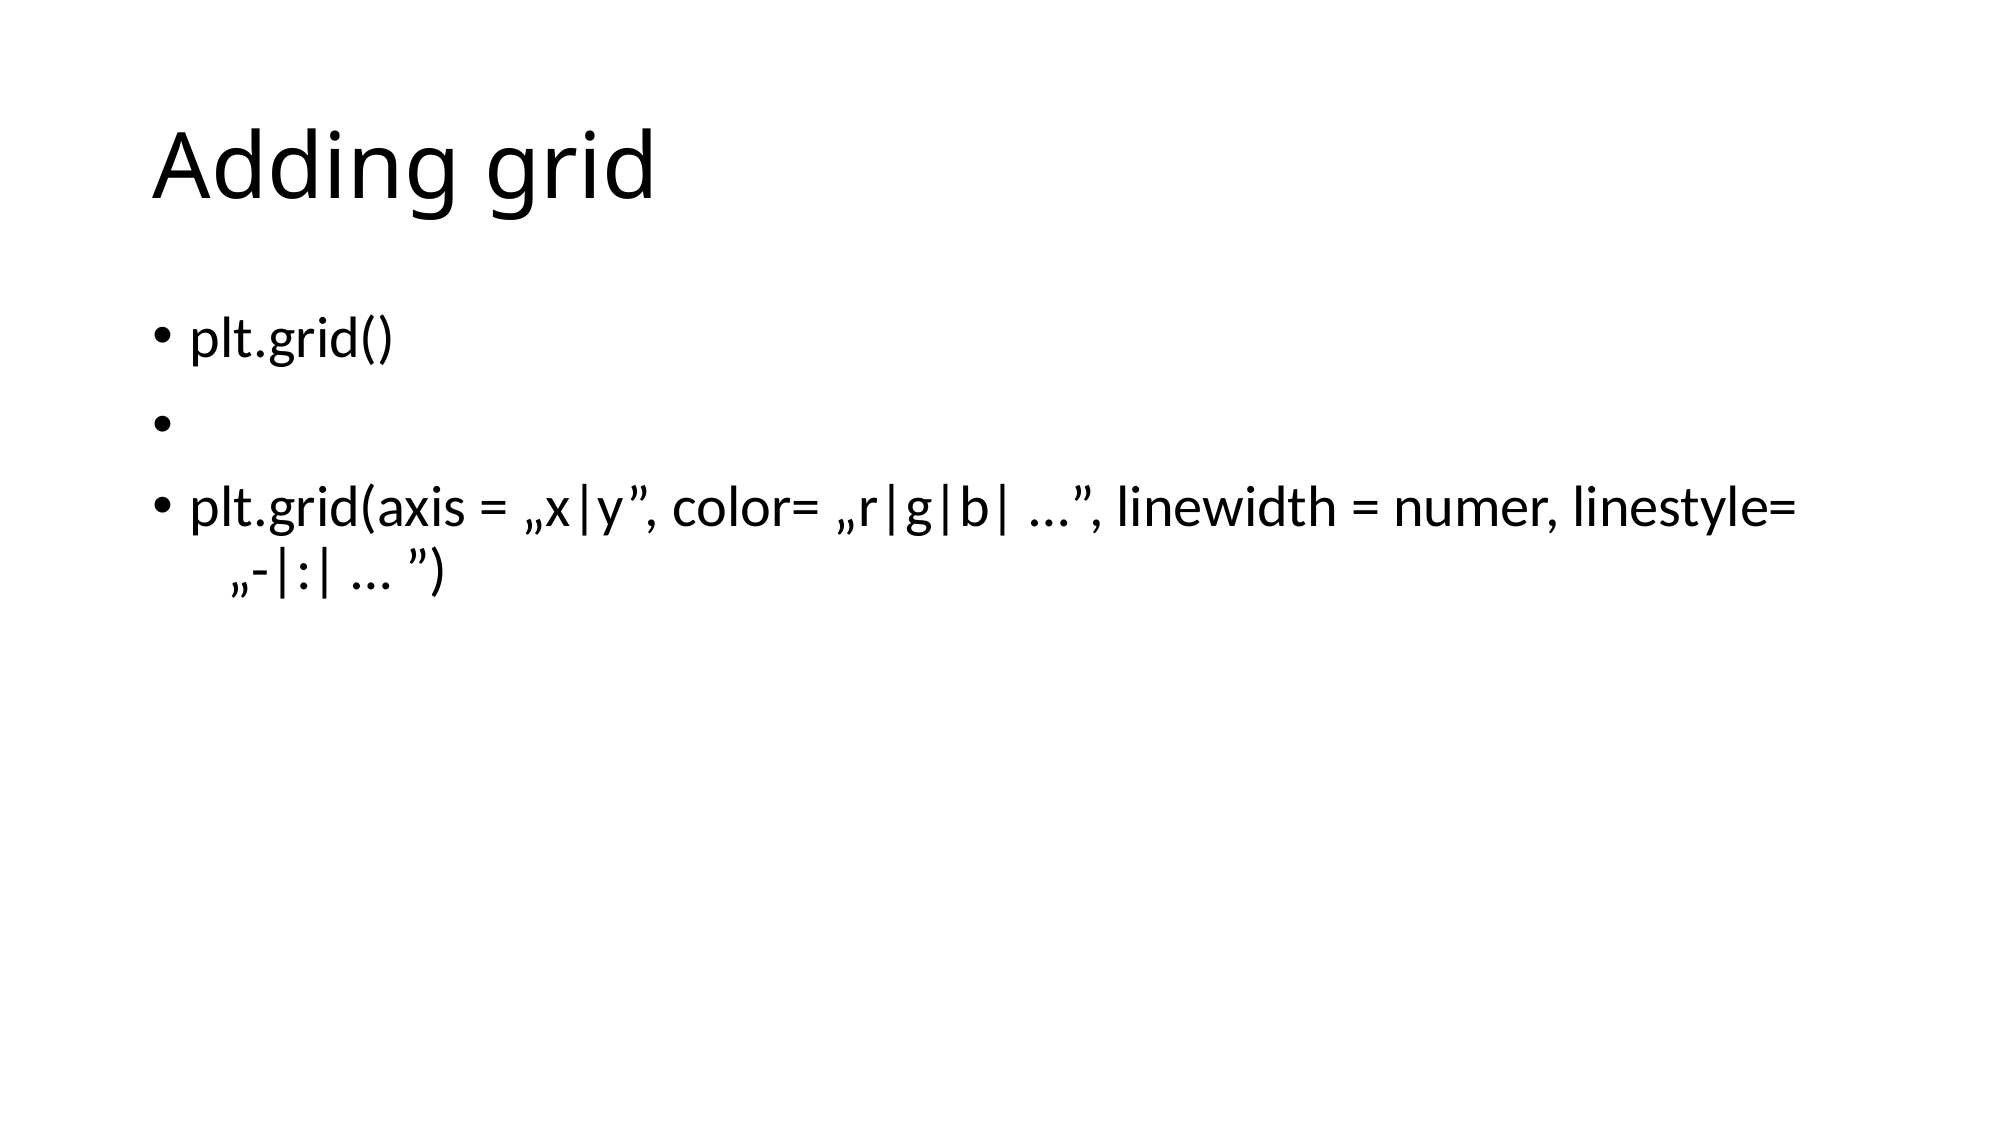

# Adding grid
plt.grid()
plt.grid(axis = „x|y”, color= „r|g|b| …”, linewidth = numer, linestyle= „-|:| … ”)